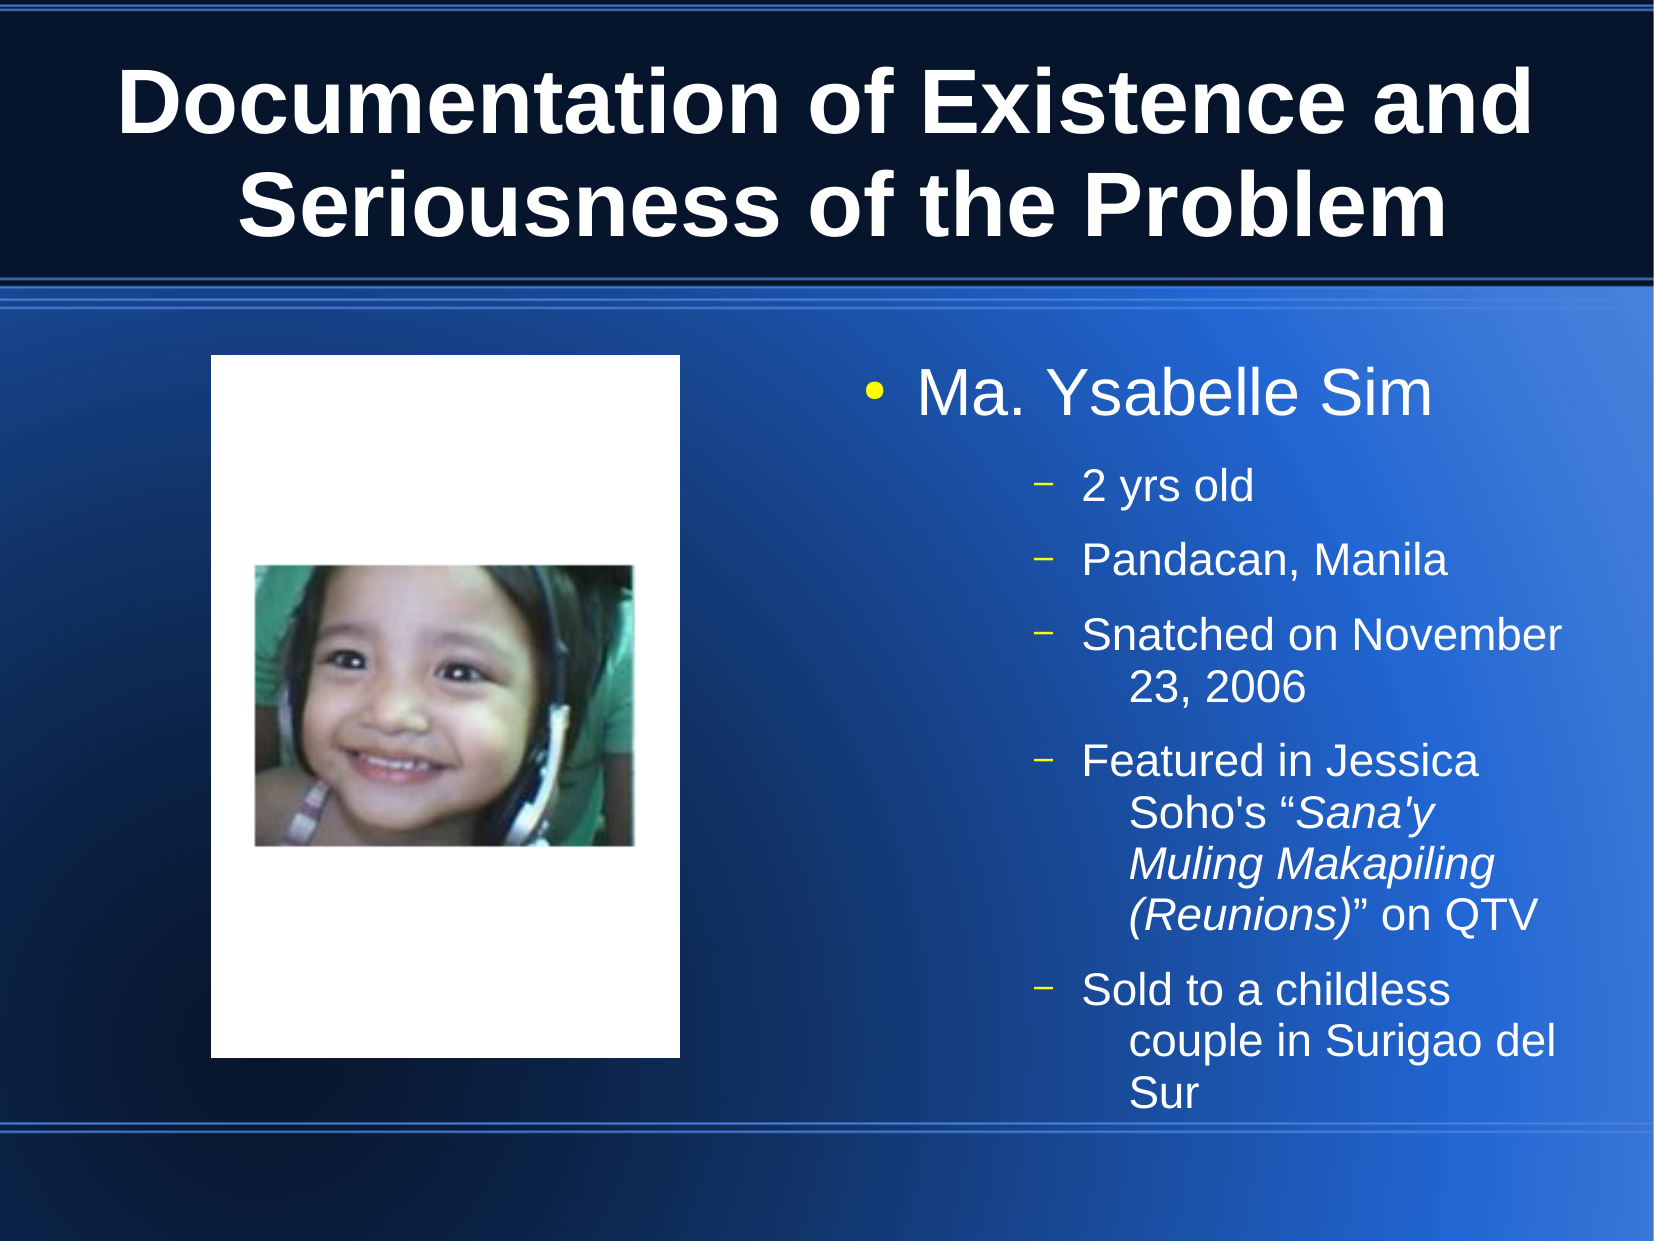

# Documentation of Existence and Seriousness of the Problem
Ma. Ysabelle Sim
2 yrs old
Pandacan, Manila
Snatched on November 23, 2006
Featured in Jessica Soho's “Sana'y Muling Makapiling (Reunions)” on QTV
Sold to a childless couple in Surigao del Sur